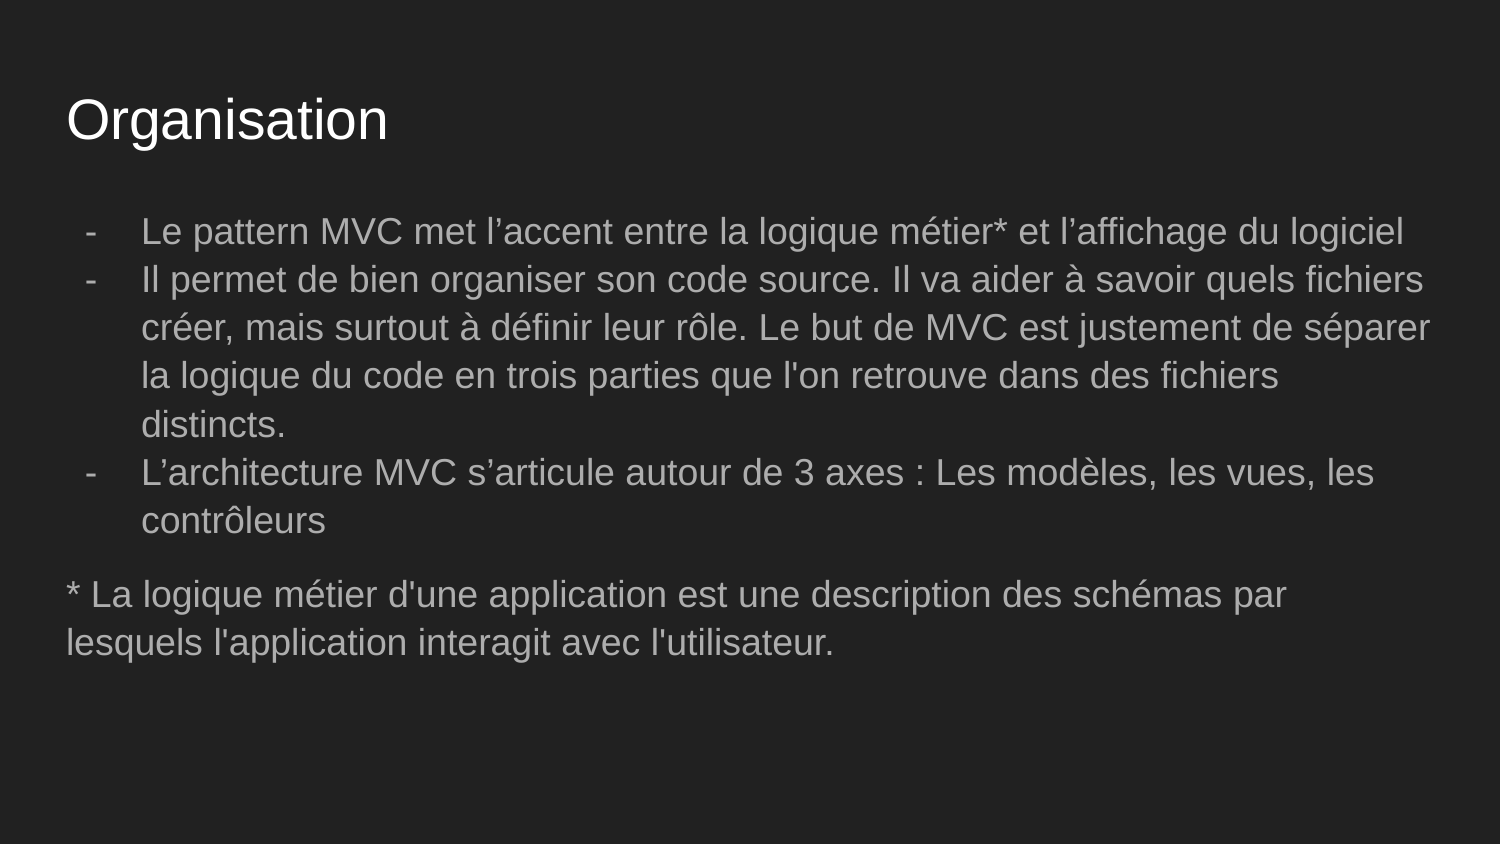

# Organisation
Le pattern MVC met l’accent entre la logique métier* et l’affichage du logiciel
Il permet de bien organiser son code source. Il va aider à savoir quels fichiers créer, mais surtout à définir leur rôle. Le but de MVC est justement de séparer la logique du code en trois parties que l'on retrouve dans des fichiers distincts.
L’architecture MVC s’articule autour de 3 axes : Les modèles, les vues, les contrôleurs
* La logique métier d'une application est une description des schémas par lesquels l'application interagit avec l'utilisateur.